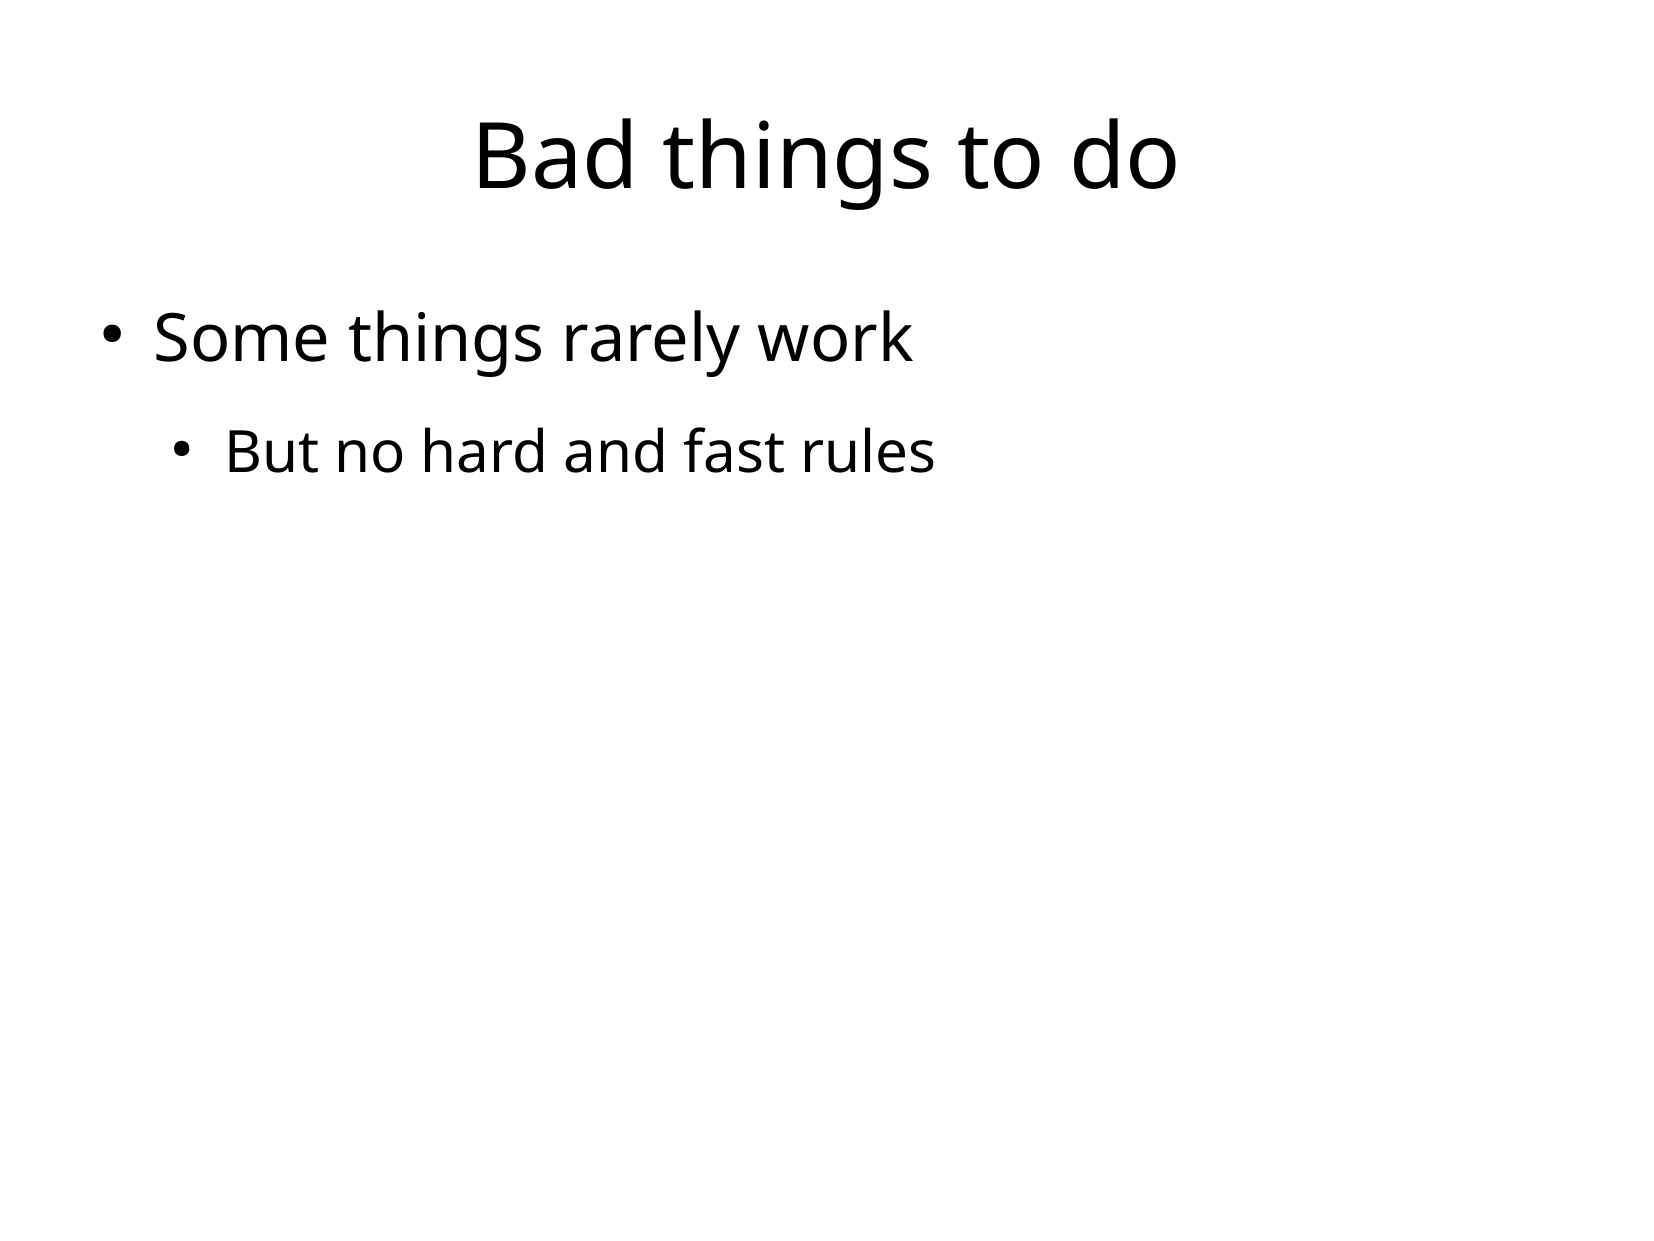

# Bad things to do
Some things rarely work
But no hard and fast rules